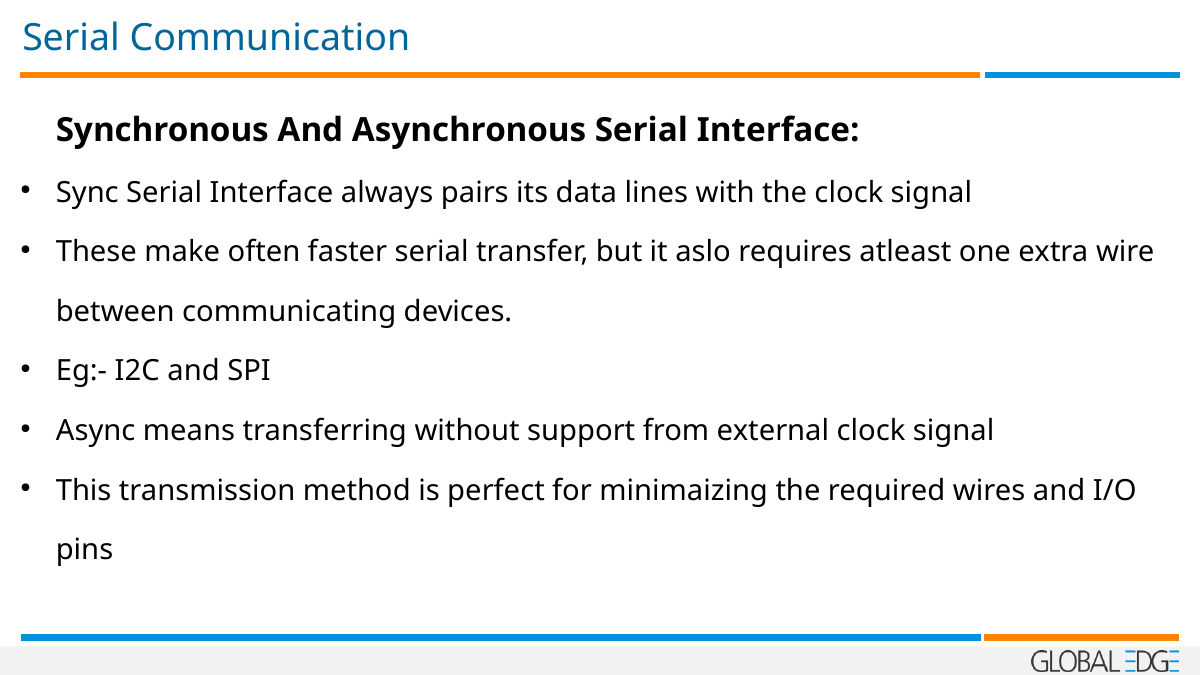

# Serial Communication
Synchronous And Asynchronous Serial Interface:
Sync Serial Interface always pairs its data lines with the clock signal
These make often faster serial transfer, but it aslo requires atleast one extra wire between communicating devices.
Eg:- I2C and SPI
Async means transferring without support from external clock signal
This transmission method is perfect for minimaizing the required wires and I/O pins